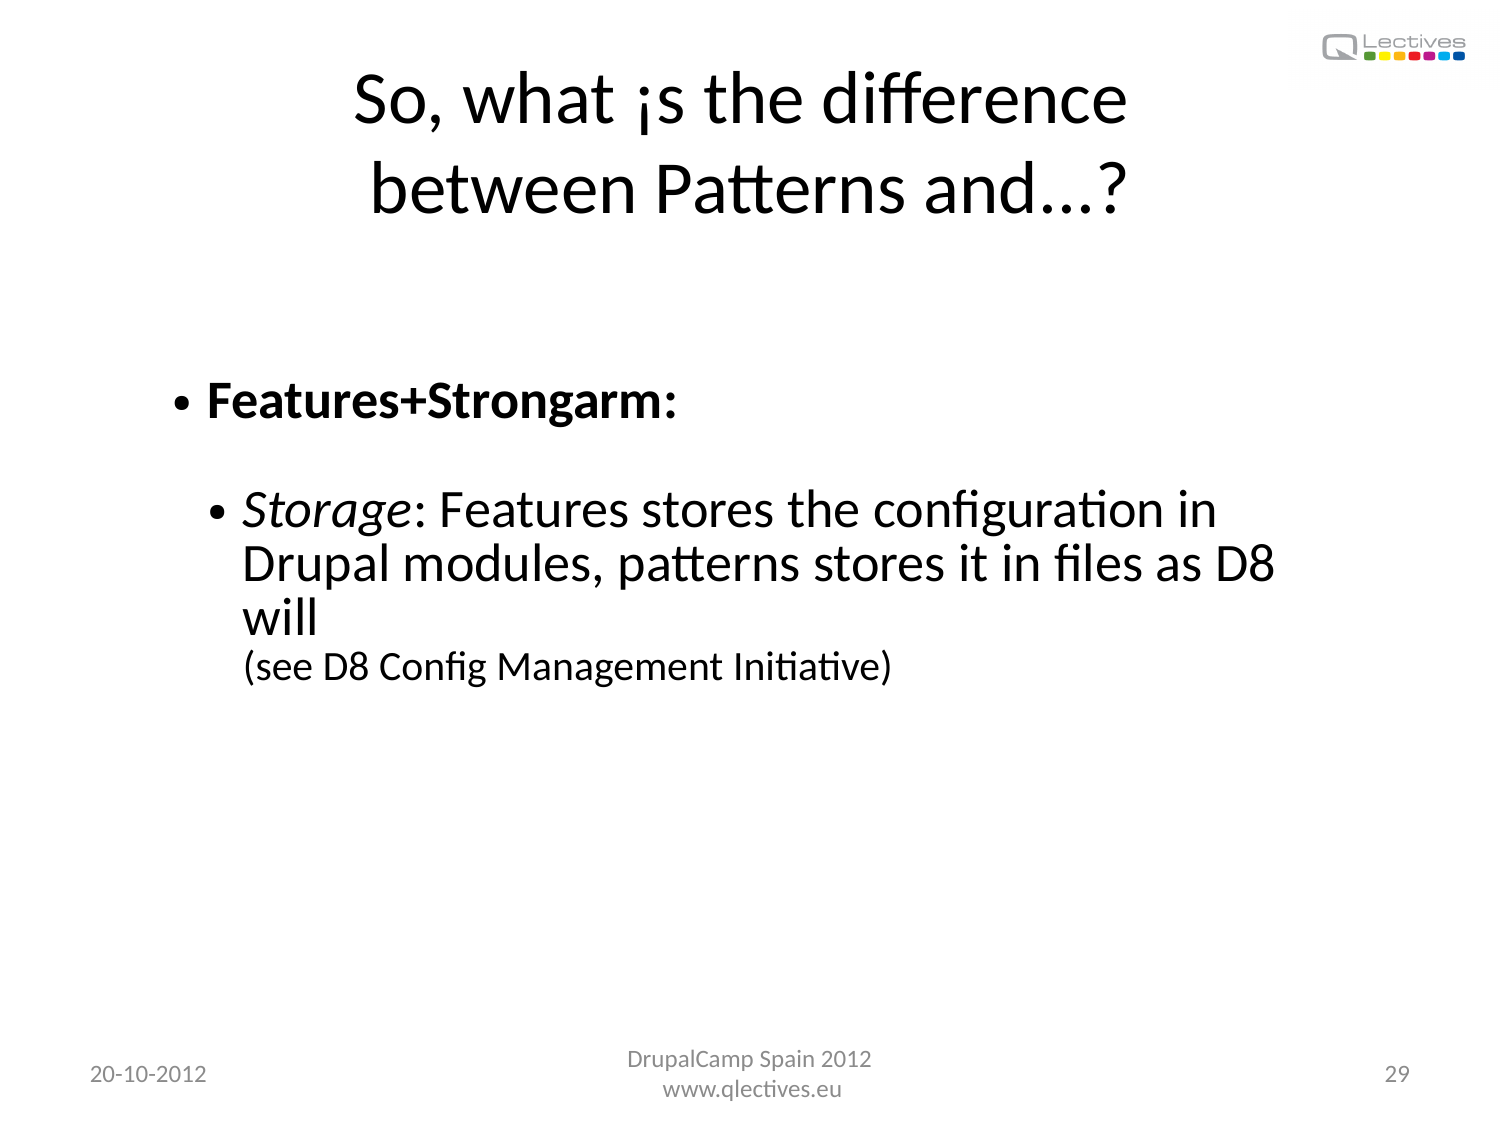

So, what ¡s the difference
between Patterns and...?
Features+Strongarm:
Storage: Features stores the configuration in Drupal modules, patterns stores it in files as D8 will
(see D8 Config Management Initiative)
20-10-2012
DrupalCamp Spain 2012
 www.qlectives.eu